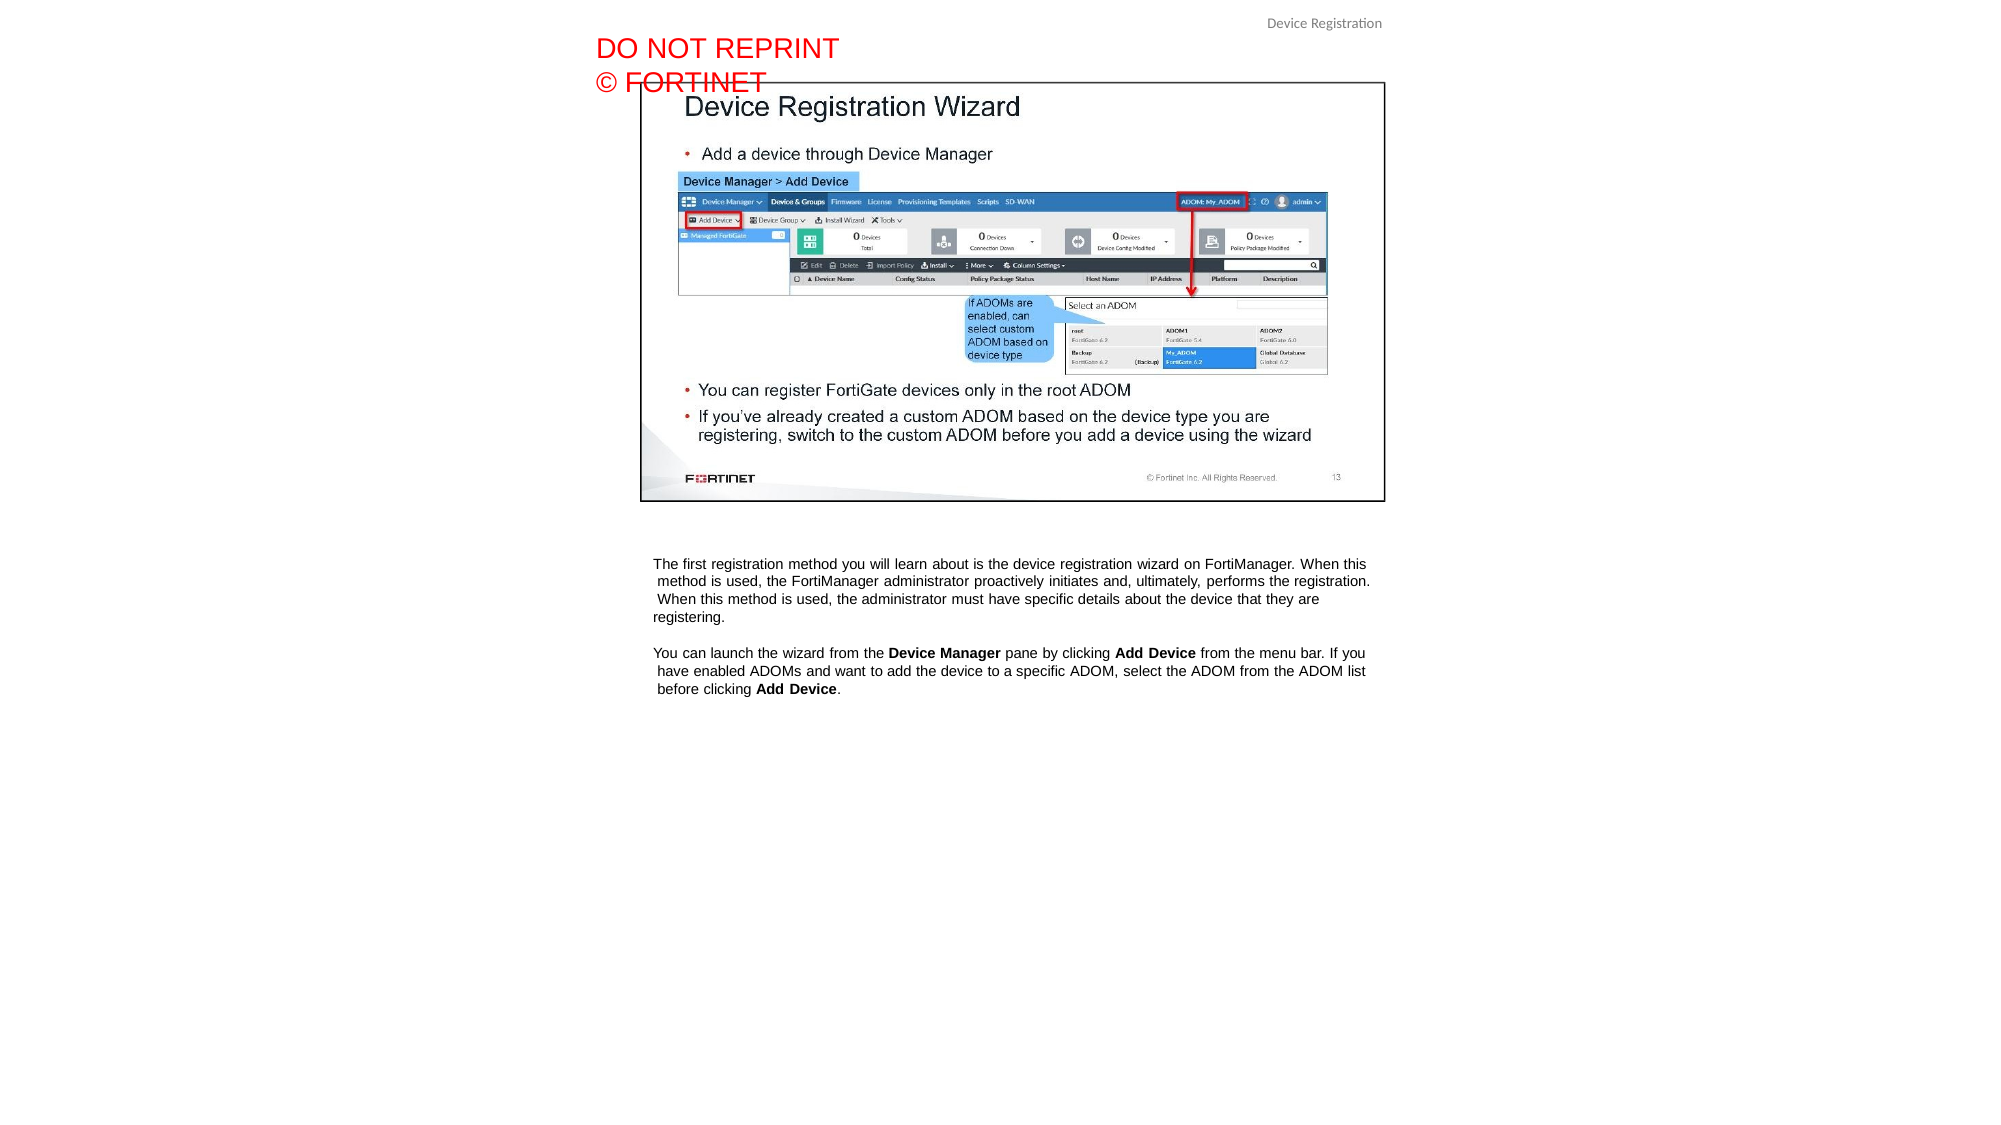

Device Registration
DO NOT REPRINT
© FORTINET
The first registration method you will learn about is the device registration wizard on FortiManager. When this method is used, the FortiManager administrator proactively initiates and, ultimately, performs the registration. When this method is used, the administrator must have specific details about the device that they are registering.
You can launch the wizard from the Device Manager pane by clicking Add Device from the menu bar. If you have enabled ADOMs and want to add the device to a specific ADOM, select the ADOM from the ADOM list before clicking Add Device.
FortiManager 6.2 Study Guide
1